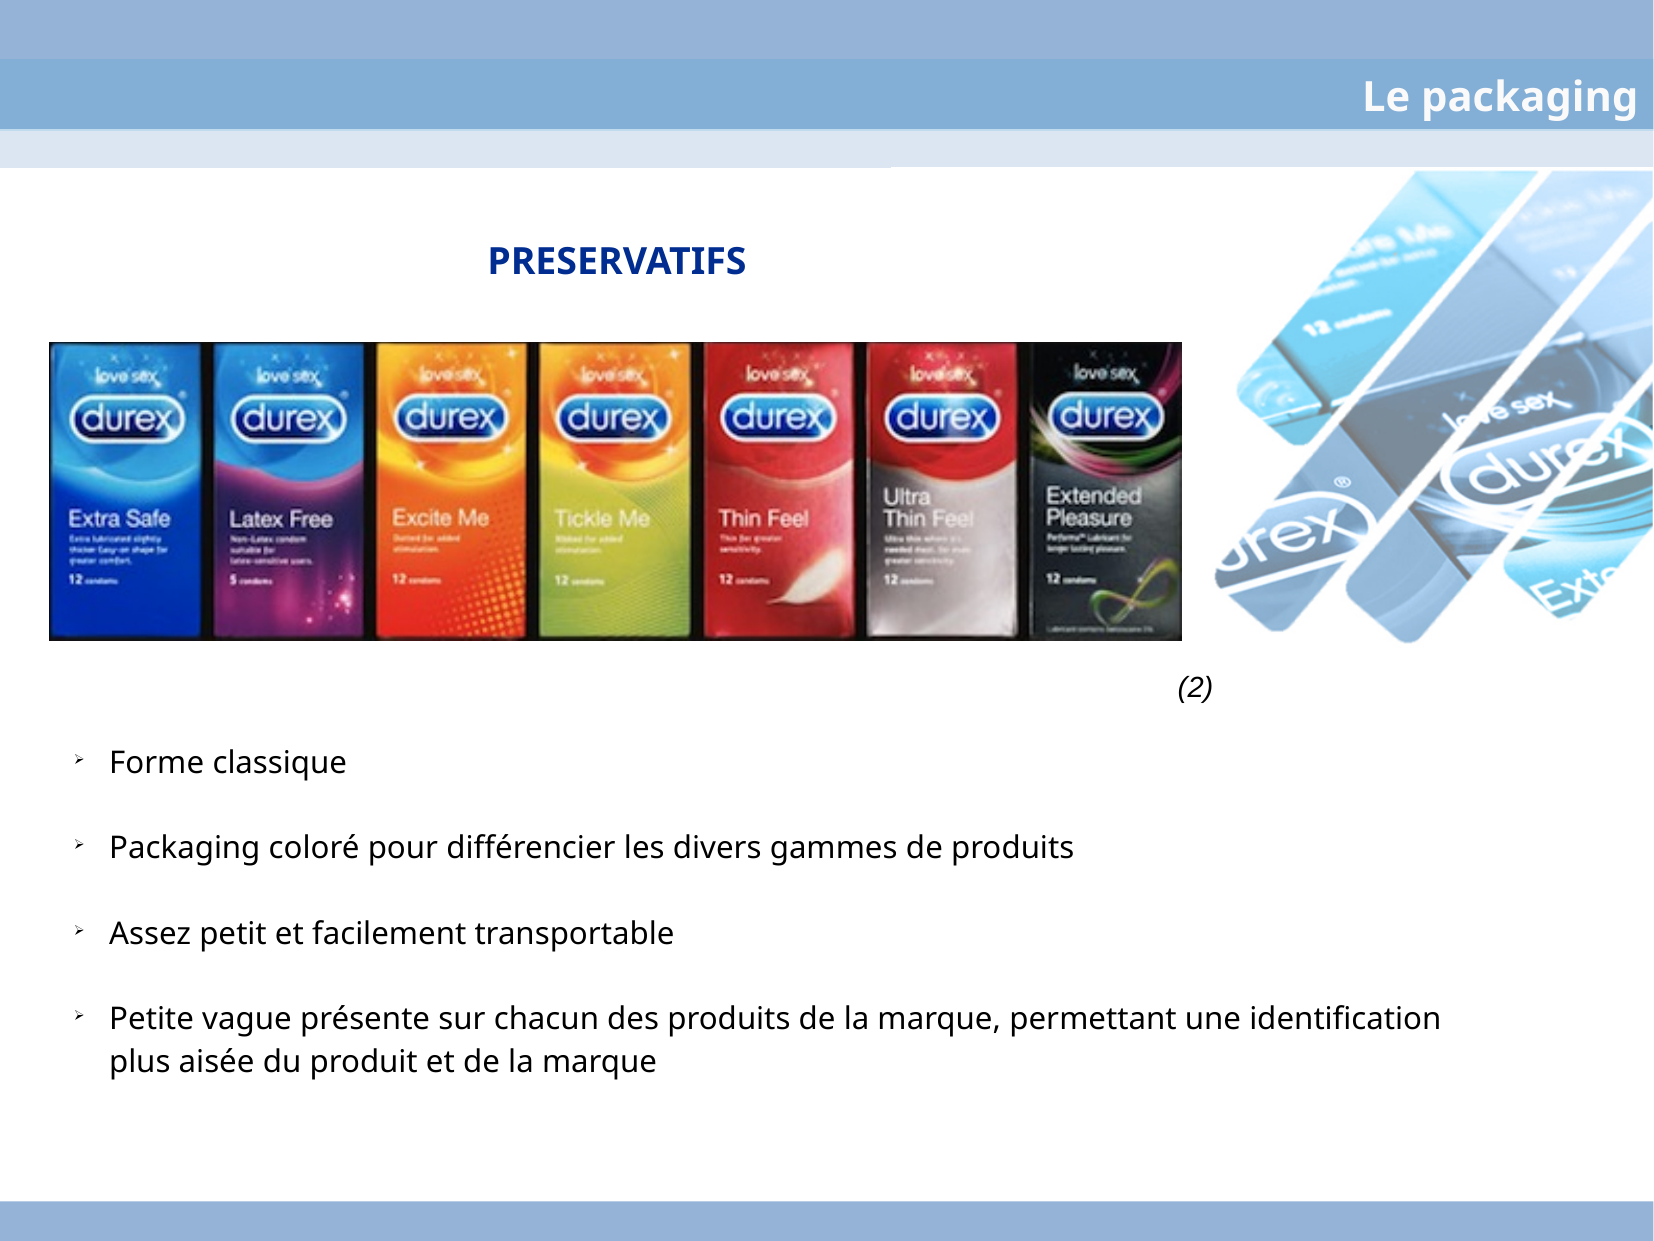

Le packaging
PRESERVATIFS
(2)
Forme classique
Packaging coloré pour différencier les divers gammes de produits
Assez petit et facilement transportable
Petite vague présente sur chacun des produits de la marque, permettant une identification plus aisée du produit et de la marque